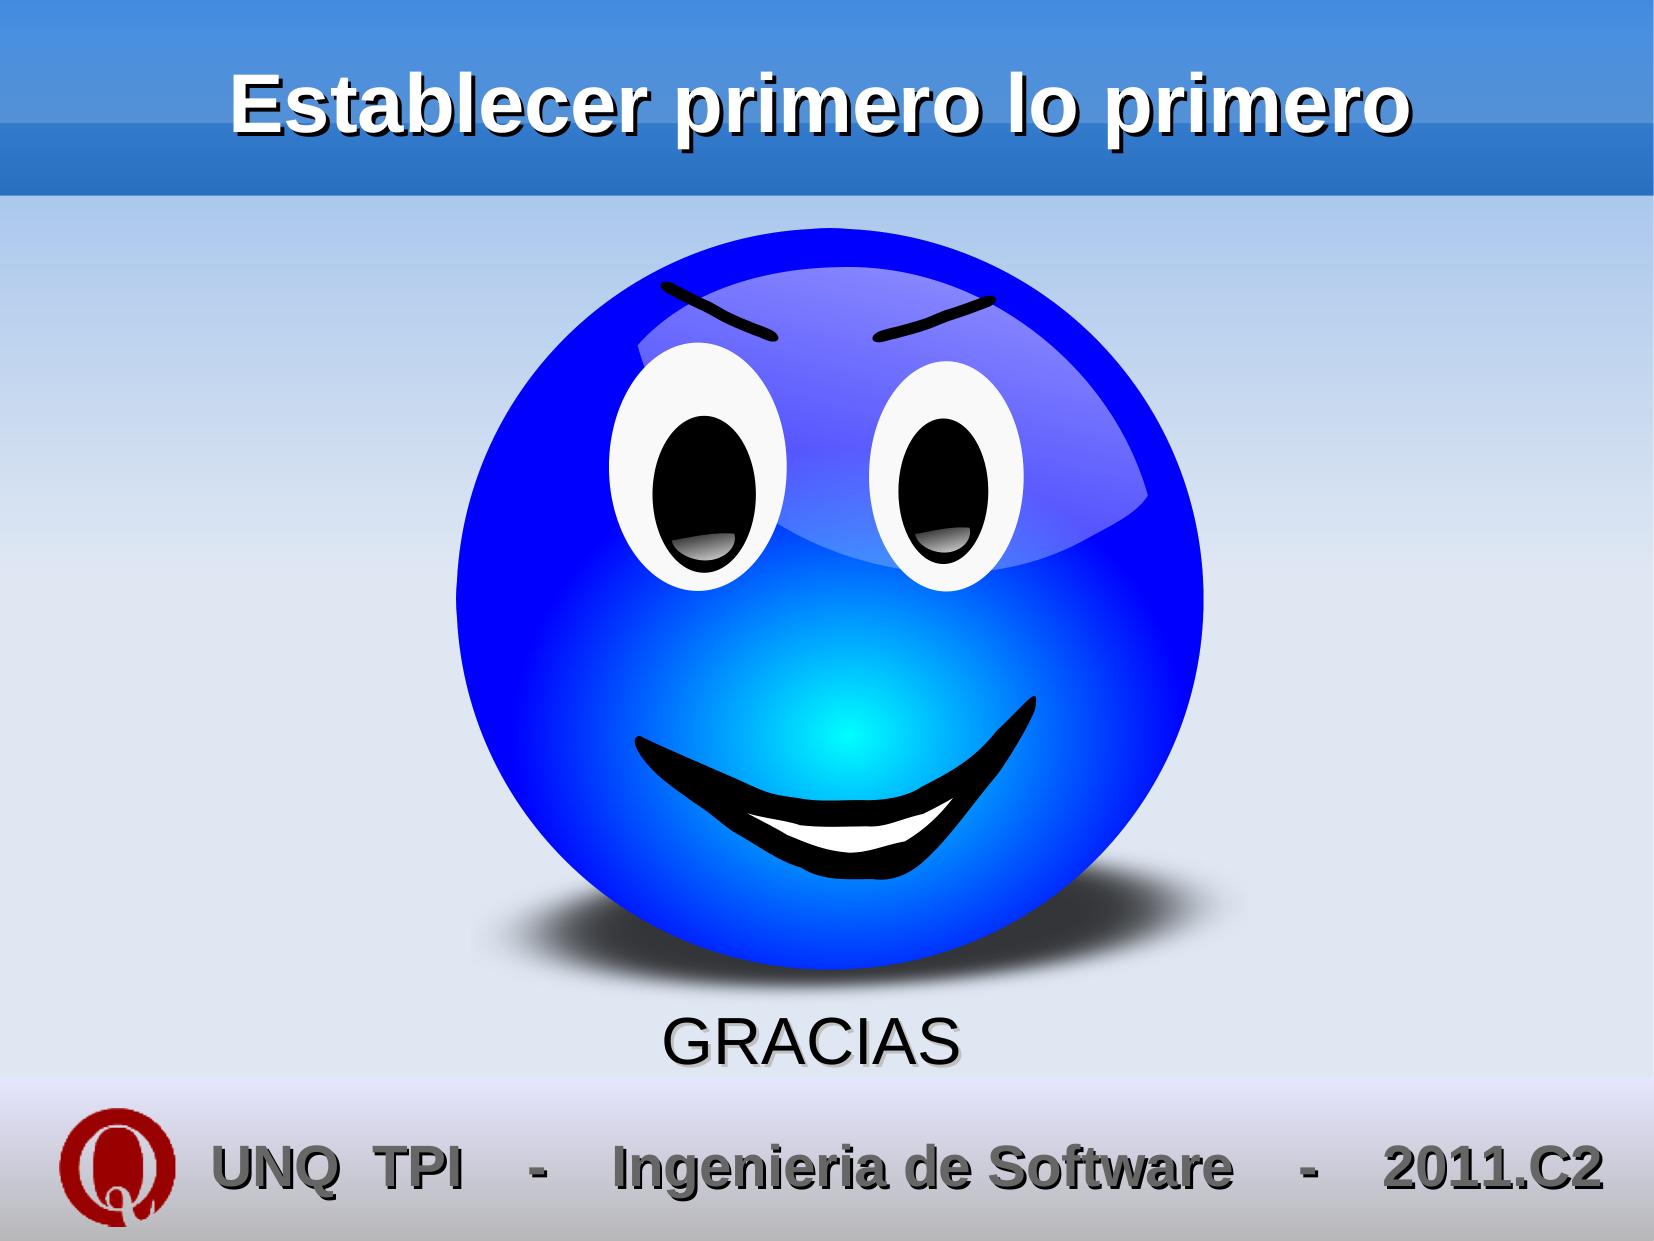

# Establecer primero lo primero
GRACIAS
UNQ TPI - Ingenieria de Software - 2011.C2